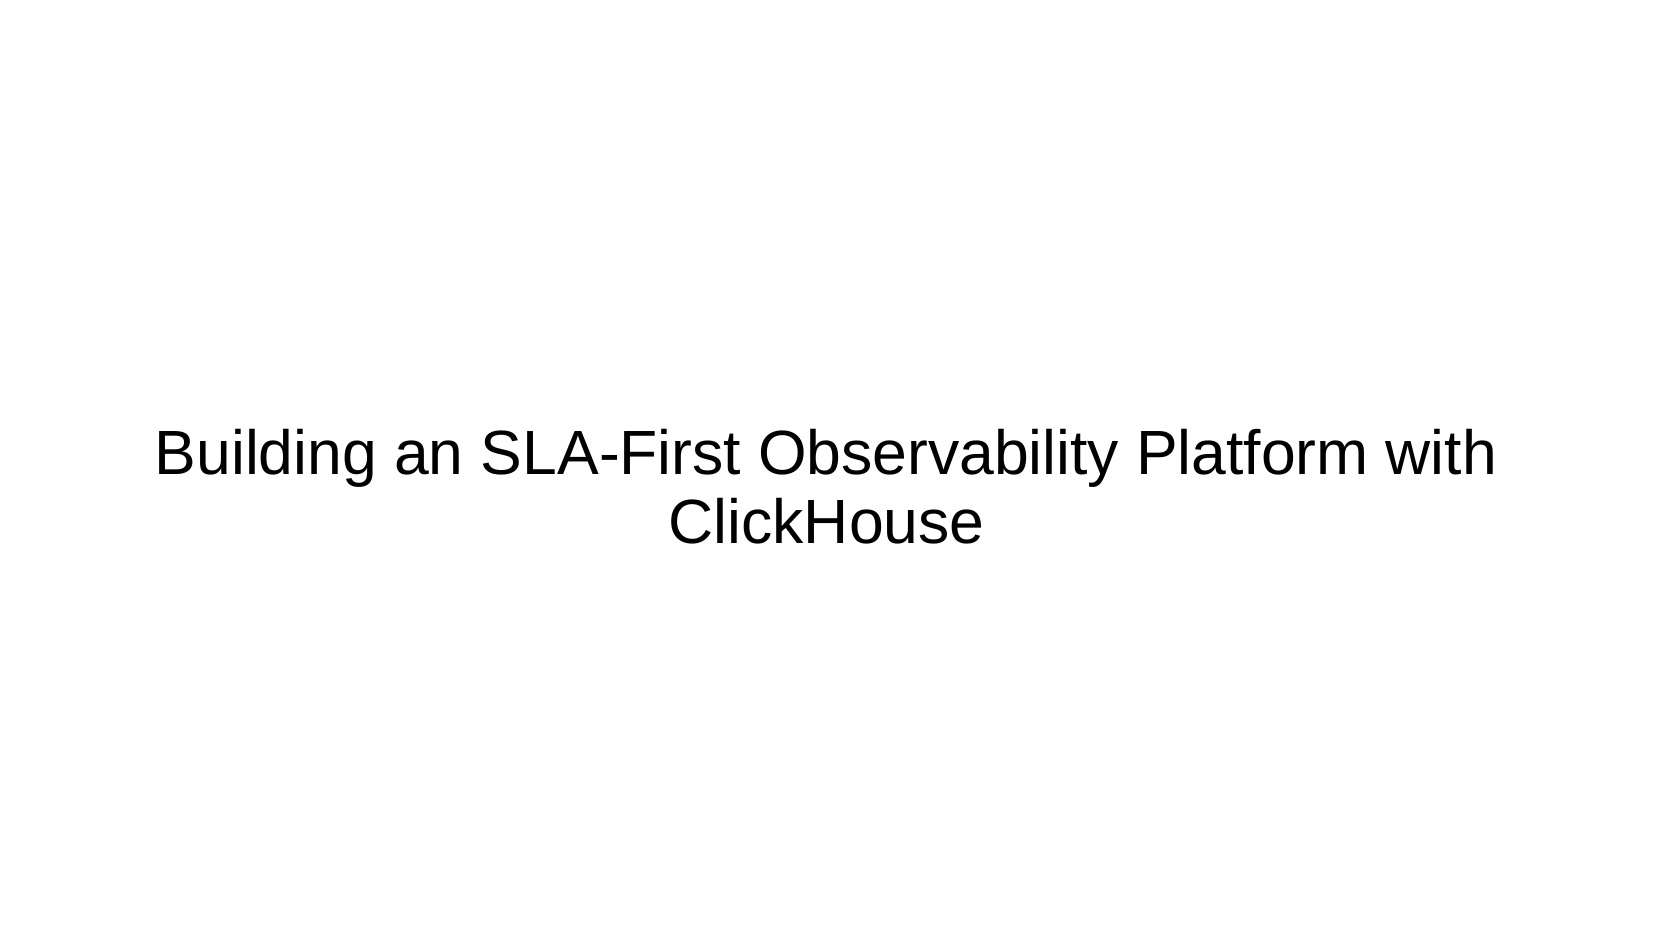

# Building an SLA-First Observability Platform with ClickHouse